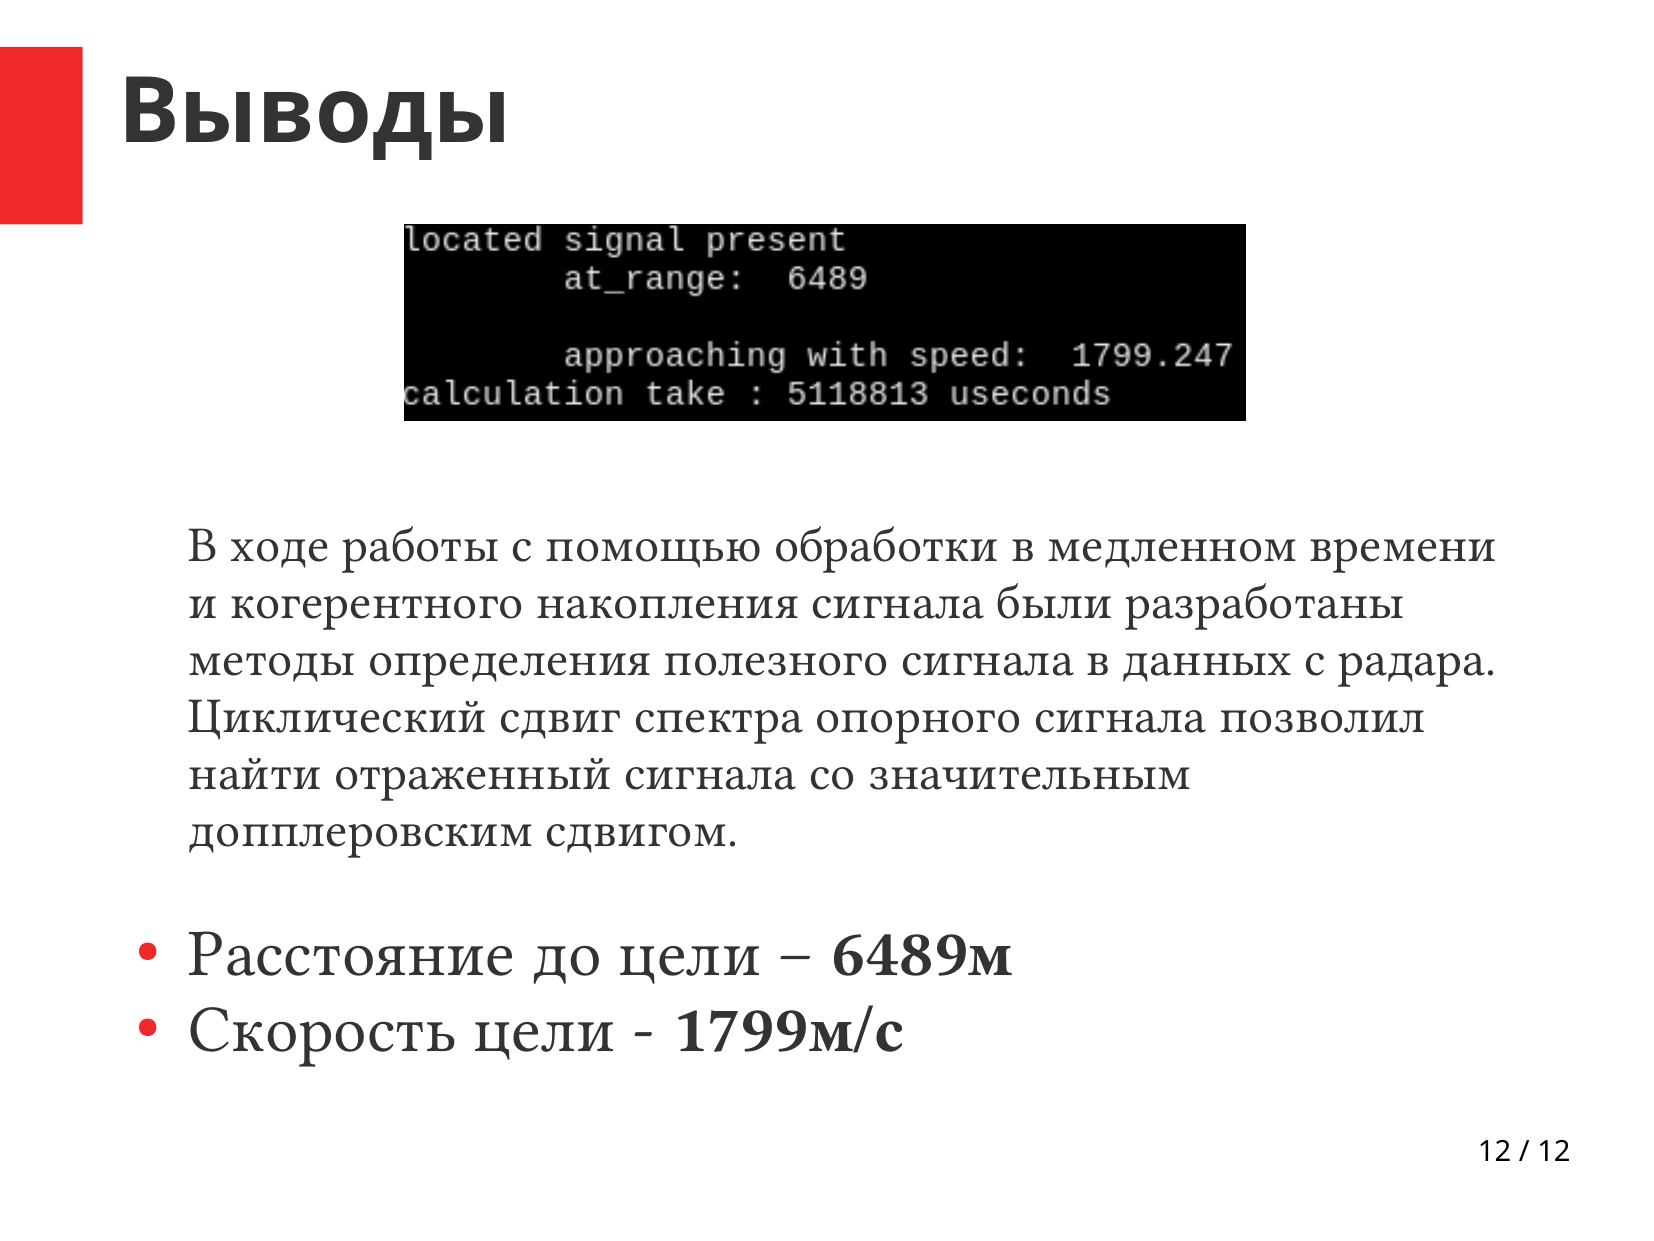

# Выводы
В ходе работы с помощью обработки в медленном времени и когерентного накопления сигнала были разработаны методы определения полезного сигнала в данных с радара. Циклический сдвиг спектра опорного сигнала позволил найти отраженный сигнала со значительным допплеровским сдвигом.
Расстояние до цели – 6489м
Скорость цели - 1799м/c
12